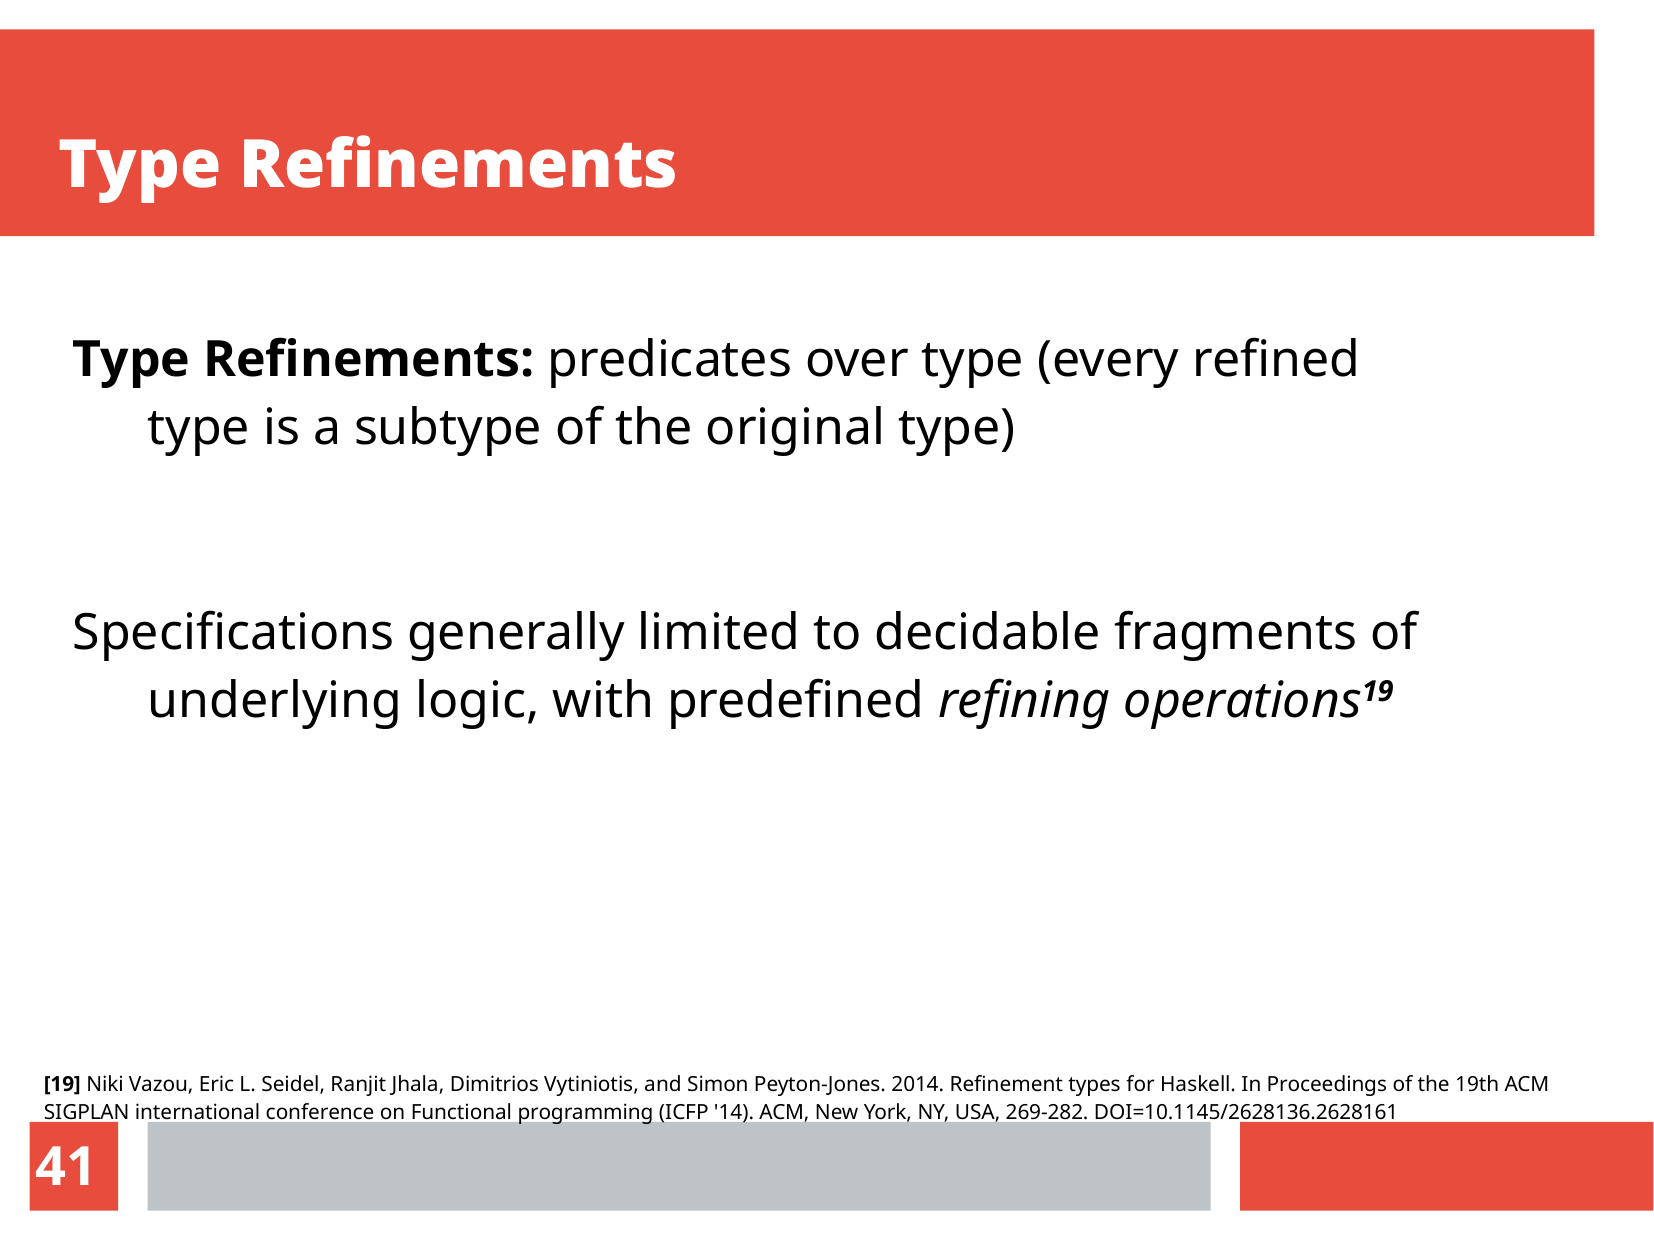

# Type Refinements
Type Refinements: predicates over type (every refined
	type is a subtype of the original type)
Specifications generally limited to decidable fragments of
	underlying logic, with predefined refining operations19
[19] Niki Vazou, Eric L. Seidel, Ranjit Jhala, Dimitrios Vytiniotis, and Simon Peyton-Jones. 2014. Refinement types for Haskell. In Proceedings of the 19th ACM SIGPLAN international conference on Functional programming (ICFP '14). ACM, New York, NY, USA, 269-282. DOI=10.1145/2628136.2628161
41
112